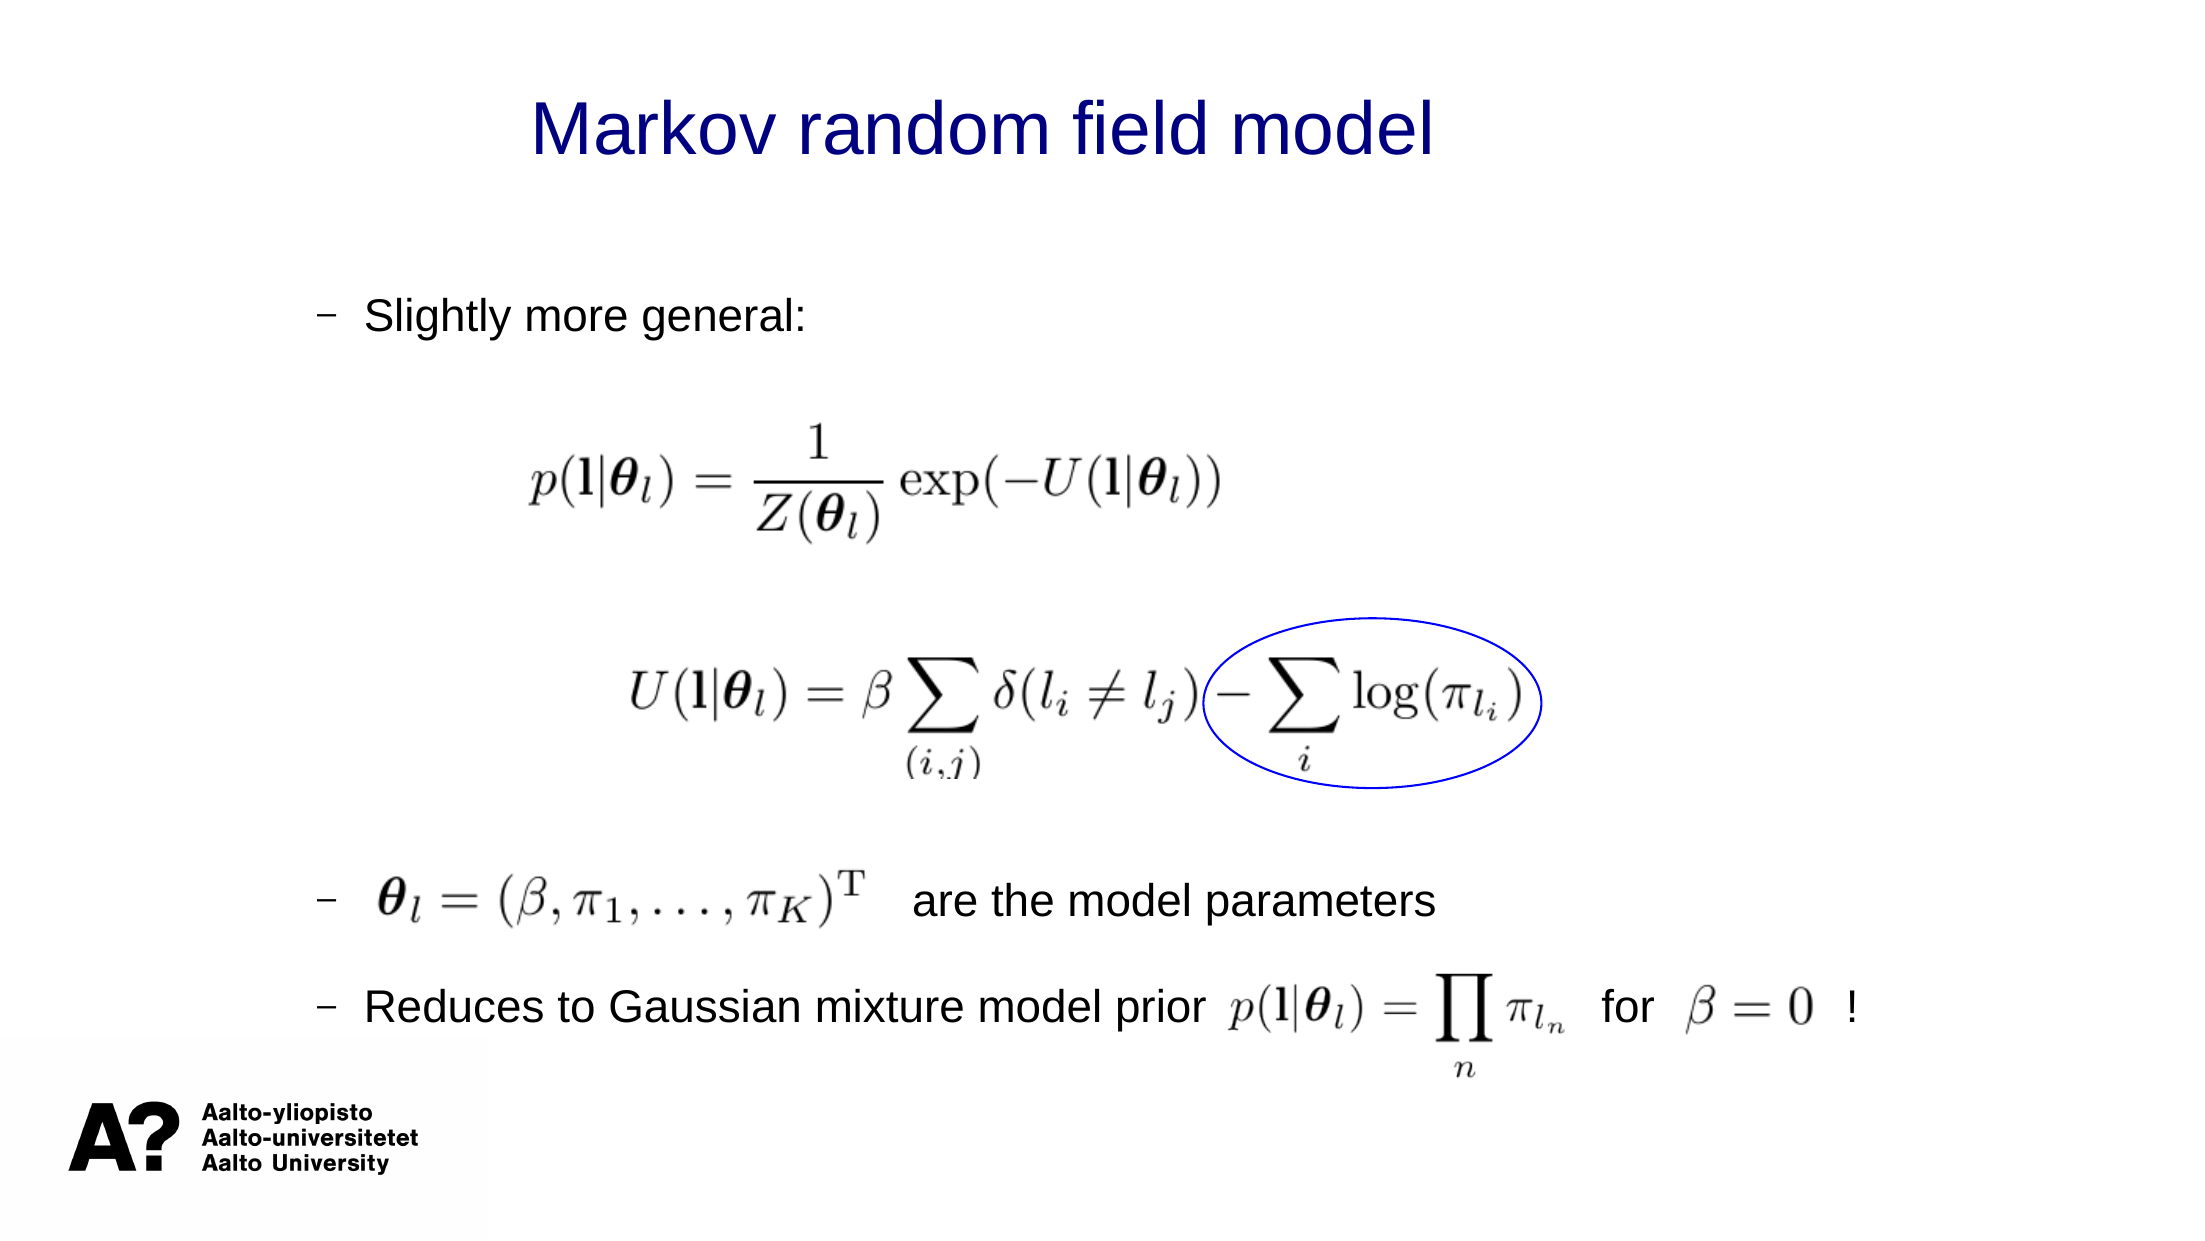

# Markov random field model
Slightly more general:
 are the model parameters
Reduces to Gaussian mixture model prior for !